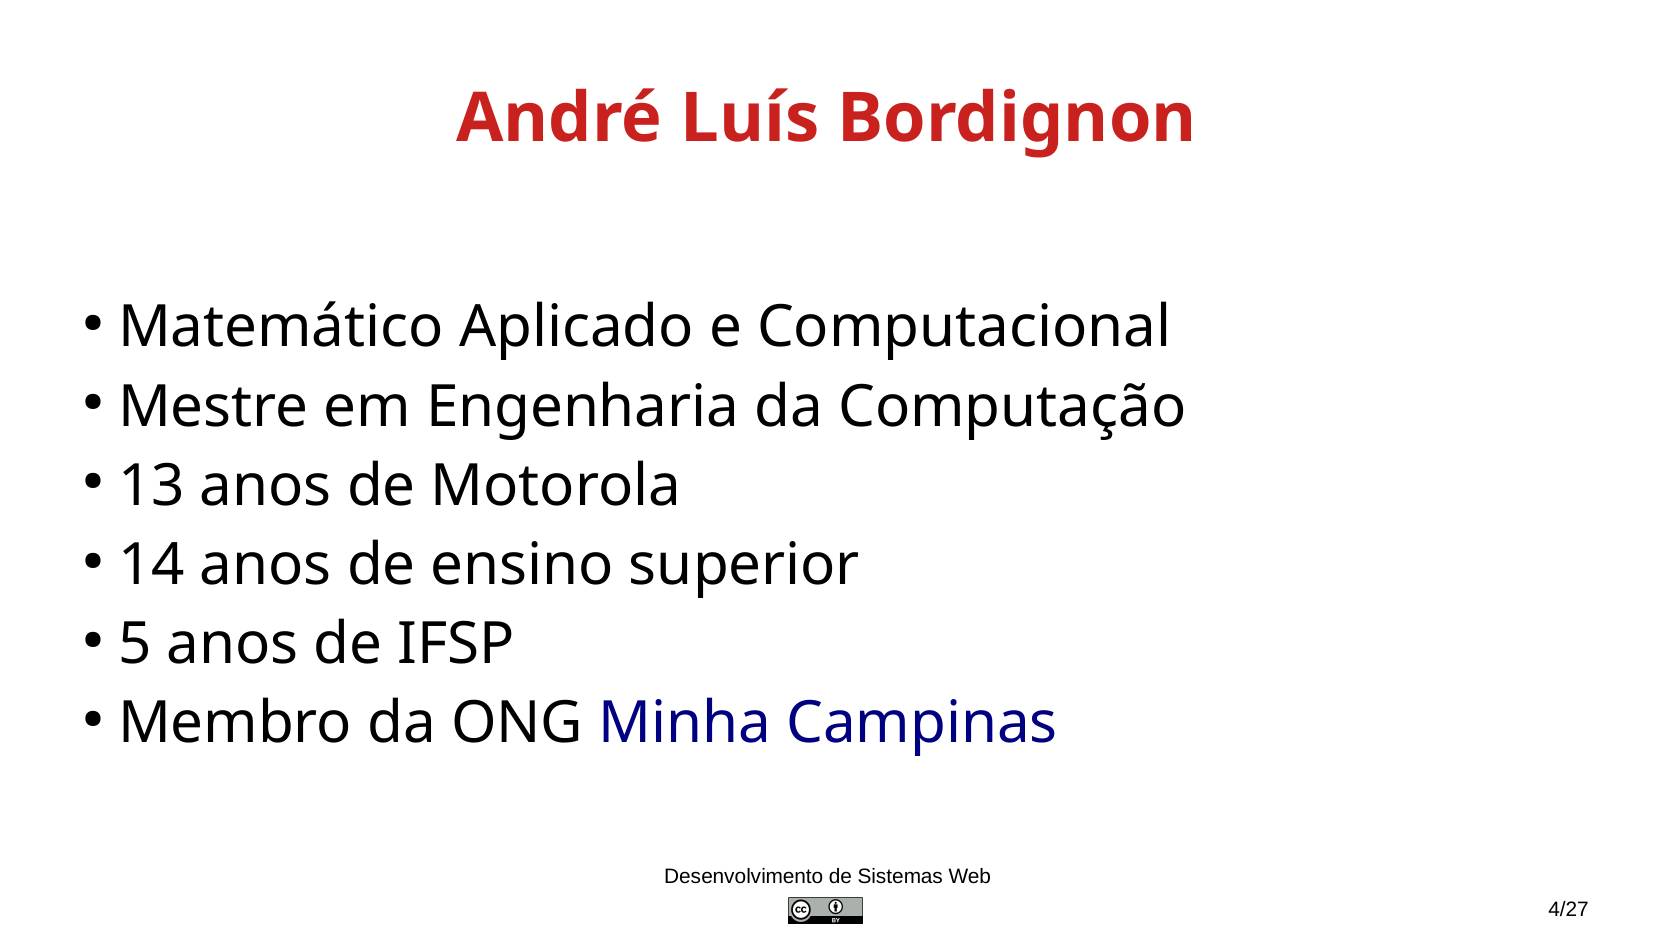

# André Luís Bordignon
Matemático Aplicado e Computacional
Mestre em Engenharia da Computação
13 anos de Motorola
14 anos de ensino superior
5 anos de IFSP
Membro da ONG Minha Campinas
4